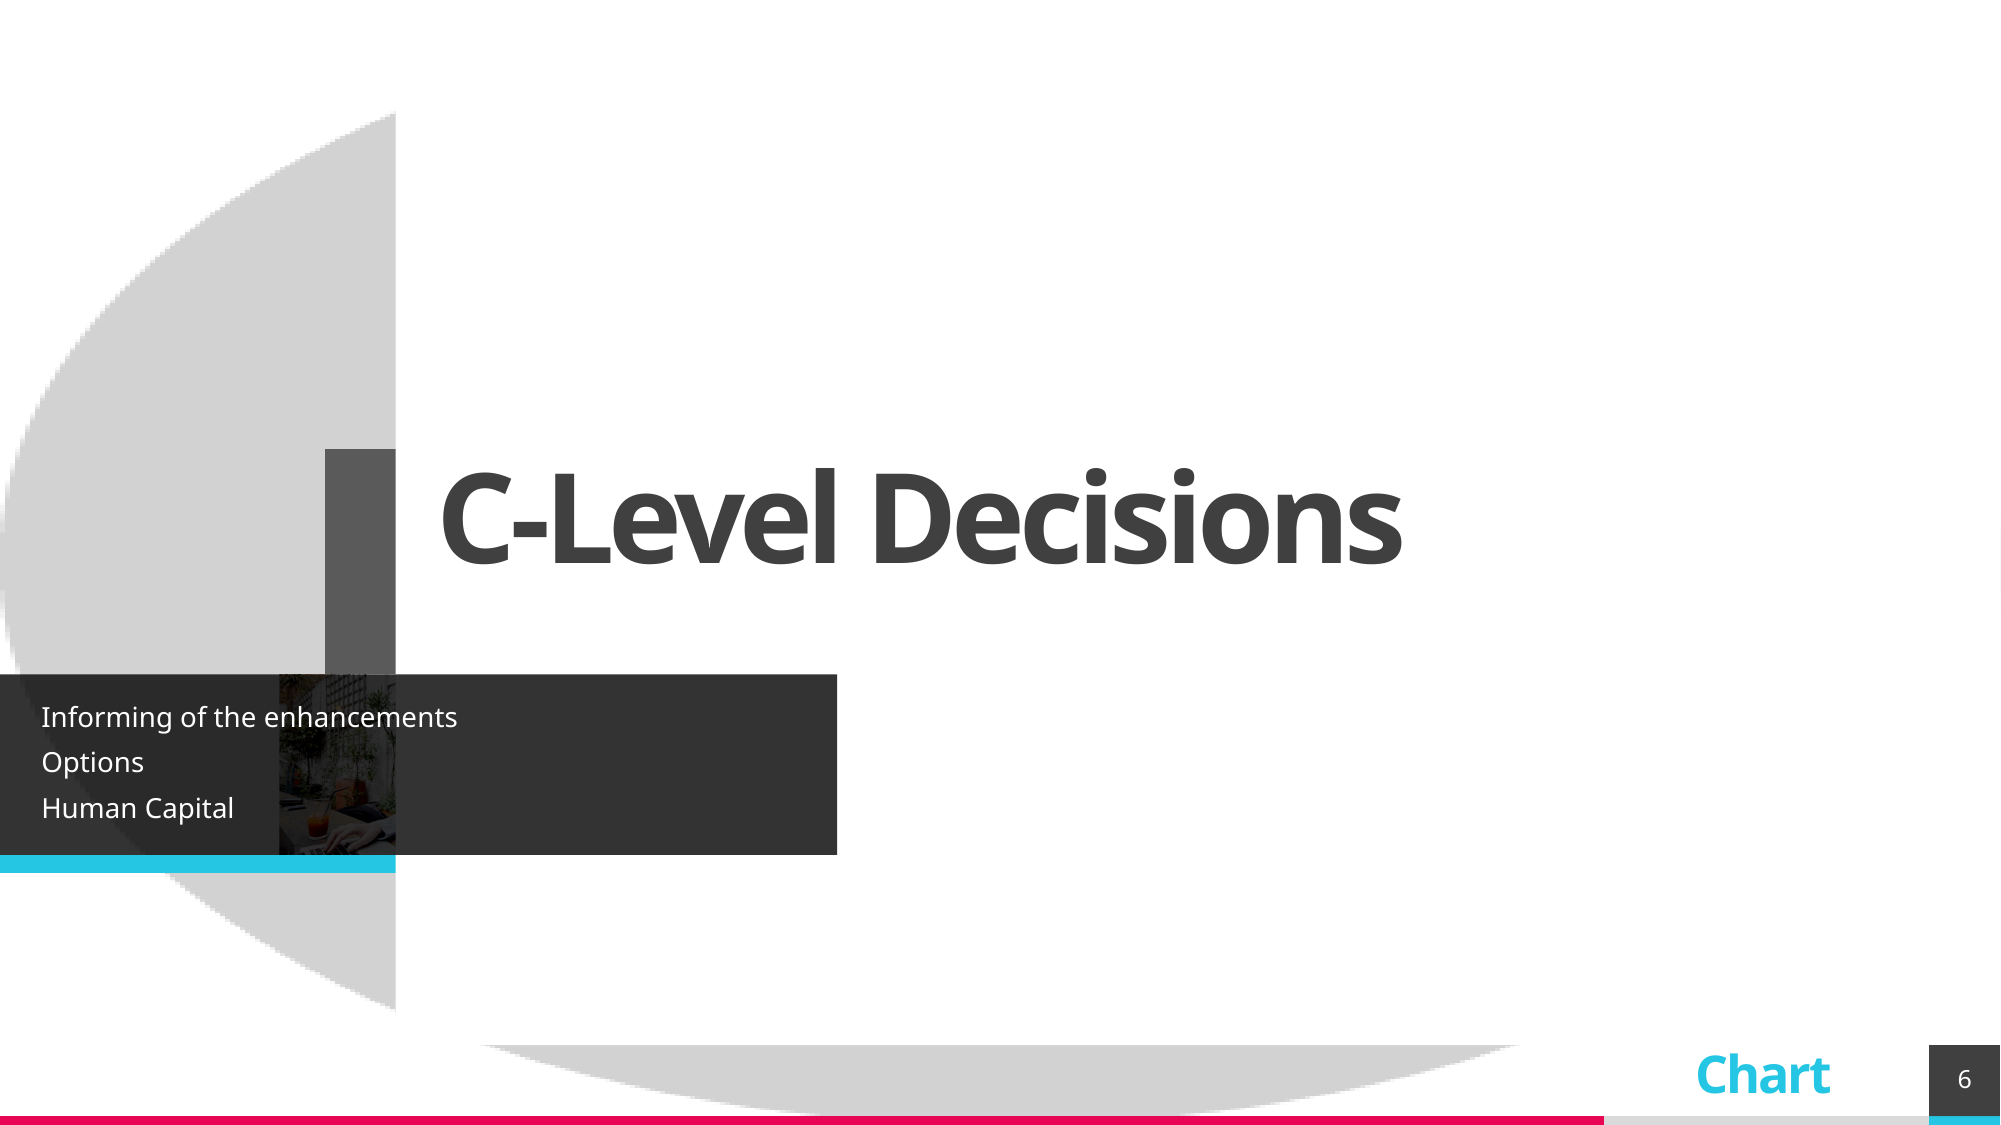

# C-Level Decisions
Informing of the enhancements
Options
Human Capital
Chart